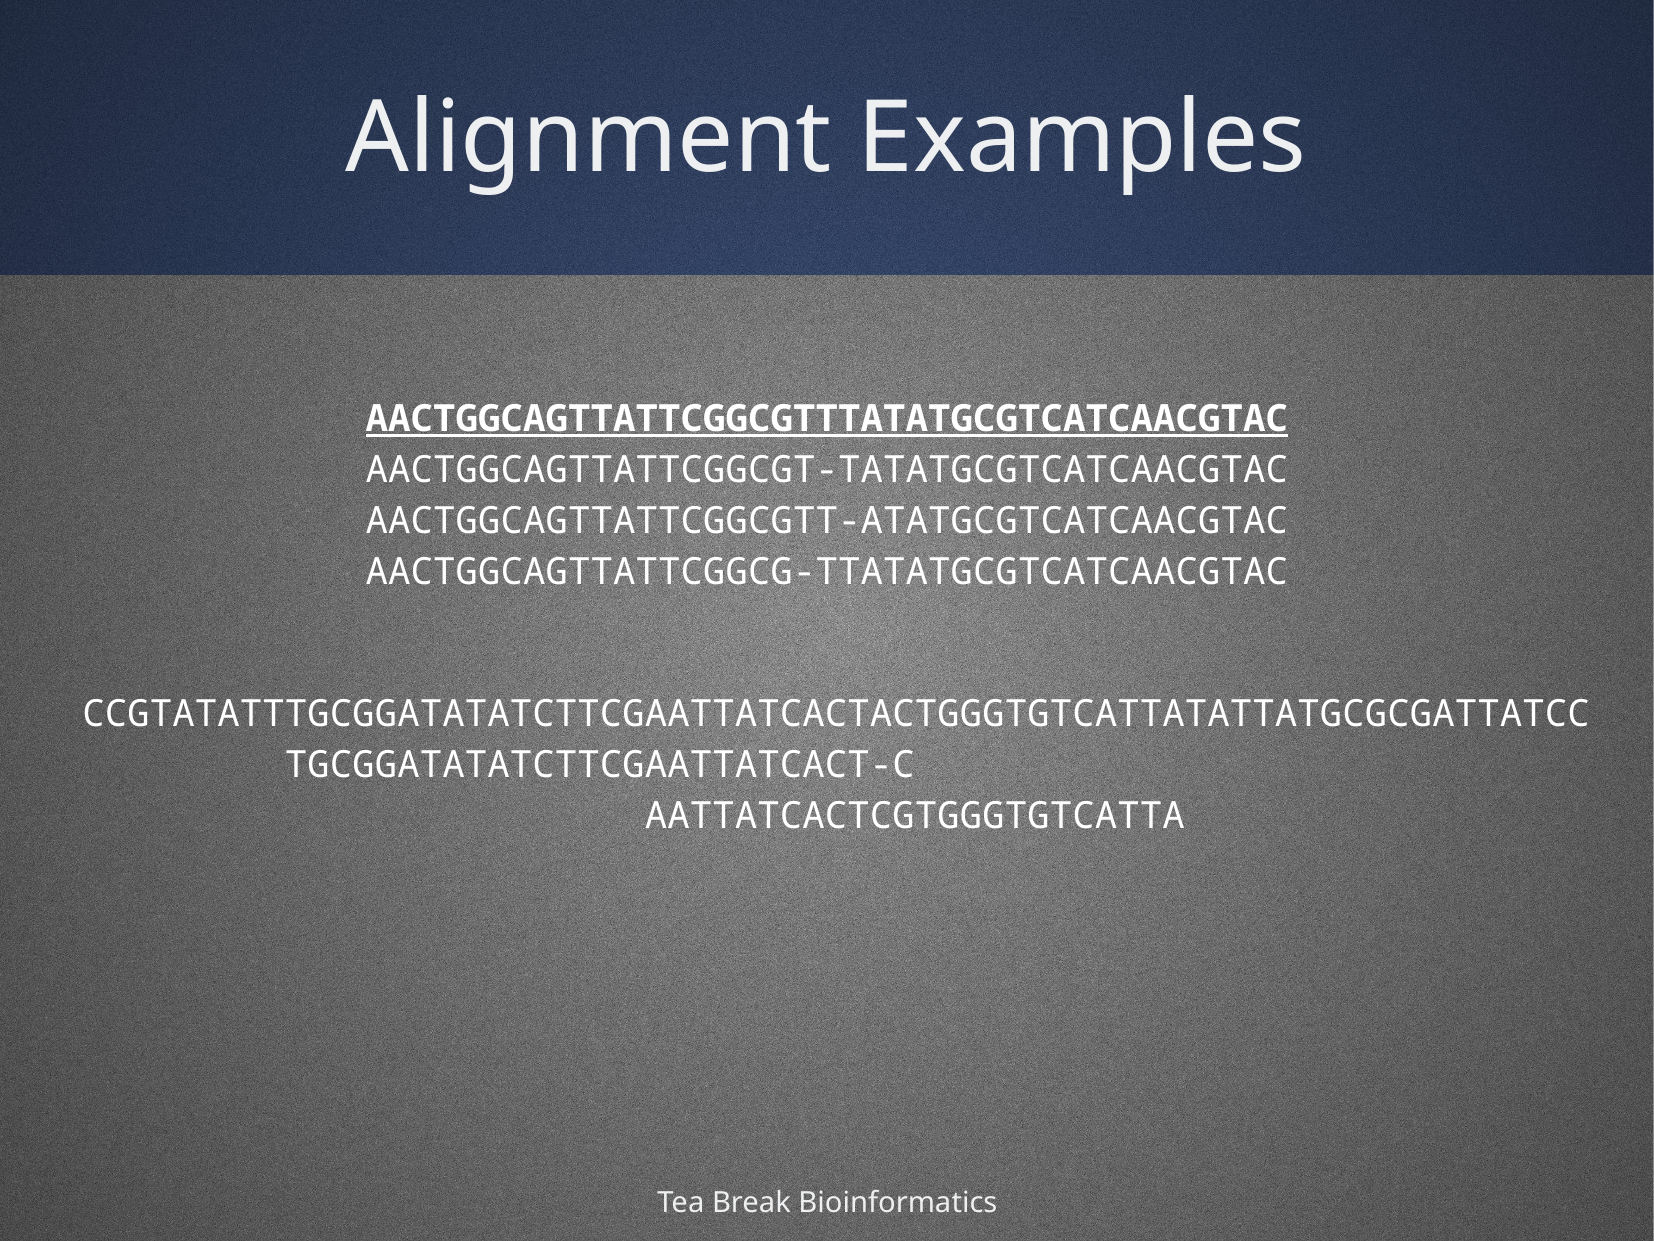

# Alignment Examples
AACTGGCAGTTATTCGGCGTTTATATGCGTCATCAACGTAC
AACTGGCAGTTATTCGGCGT-TATATGCGTCATCAACGTAC
AACTGGCAGTTATTCGGCGTT-ATATGCGTCATCAACGTAC
AACTGGCAGTTATTCGGCG-TTATATGCGTCATCAACGTAC
 CCGTATATTTGCGGATATATCTTCGAATTATCACTACTGGGTGTCATTATATTATGCGCGATTATCC
 TGCGGATATATCTTCGAATTATCACT-C
 AATTATCACTCGTGGGTGTCATTA